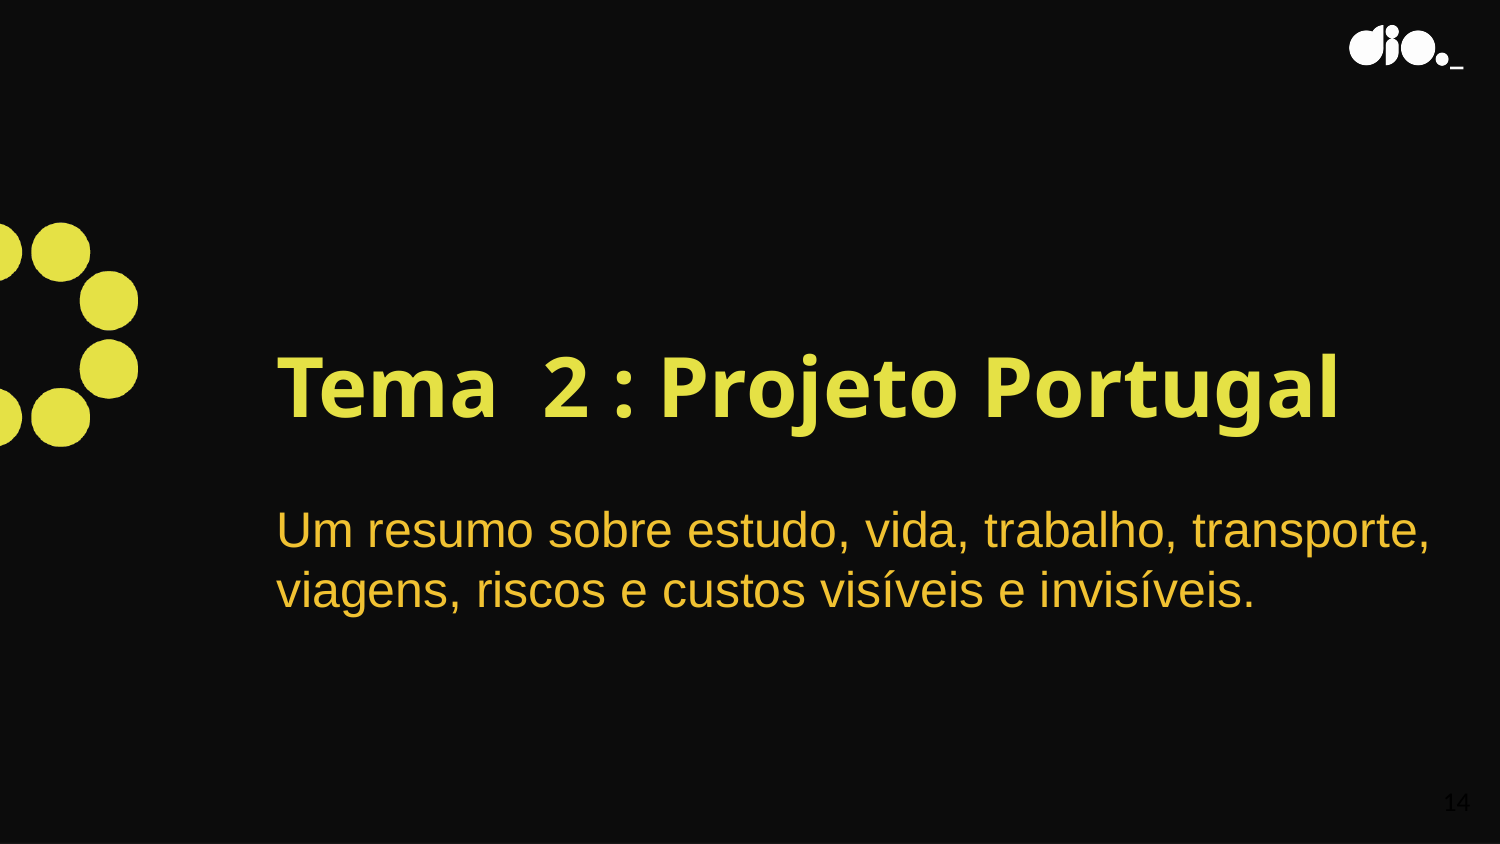

Tema 2 : Projeto Portugal
Um resumo sobre estudo, vida, trabalho, transporte, viagens, riscos e custos visíveis e invisíveis.